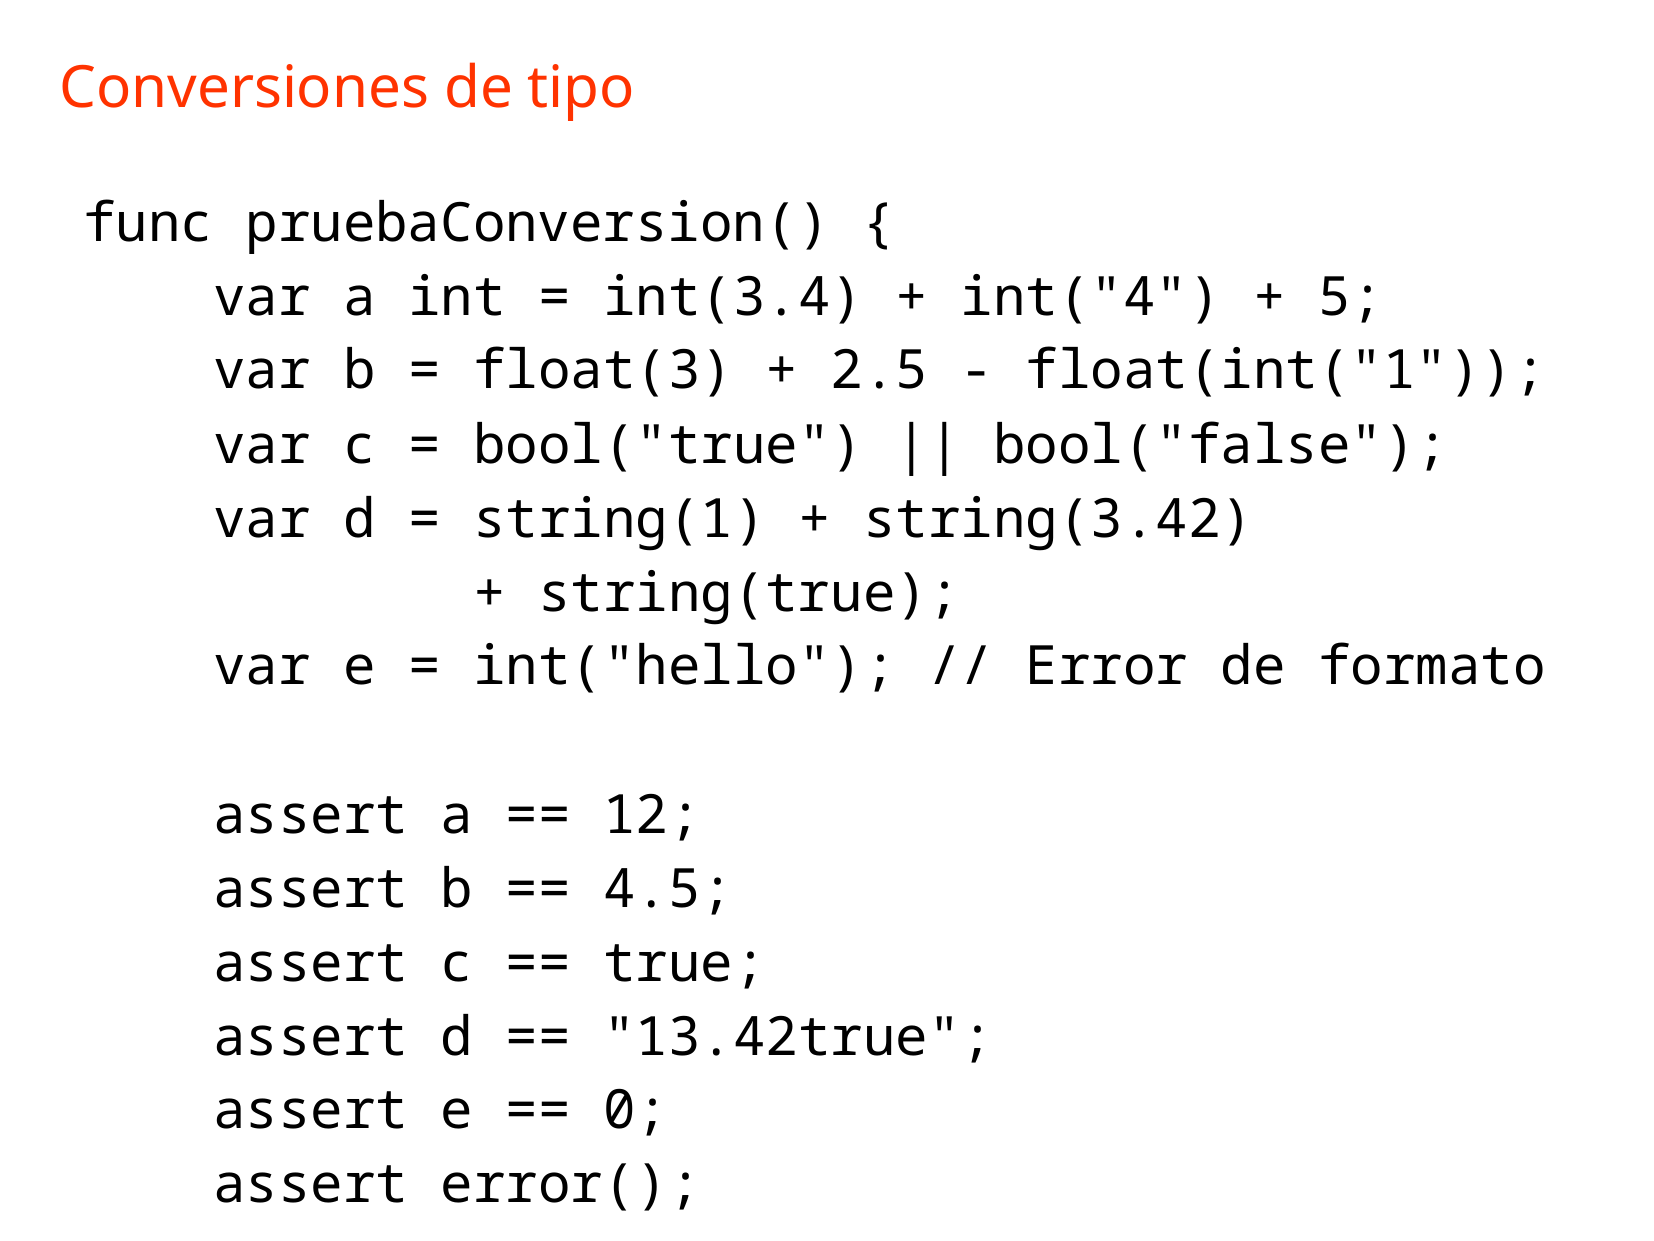

Conversiones de tipo
func pruebaConversion() {
 var a int = int(3.4) + int("4") + 5;
 var b = float(3) + 2.5 - float(int("1"));
 var c = bool("true") || bool("false");
 var d = string(1) + string(3.42)
 + string(true);
 var e = int("hello"); // Error de formato
 assert a == 12;
 assert b == 4.5;
 assert c == true;
 assert d == "13.42true";
 assert e == 0;
 assert error();
}